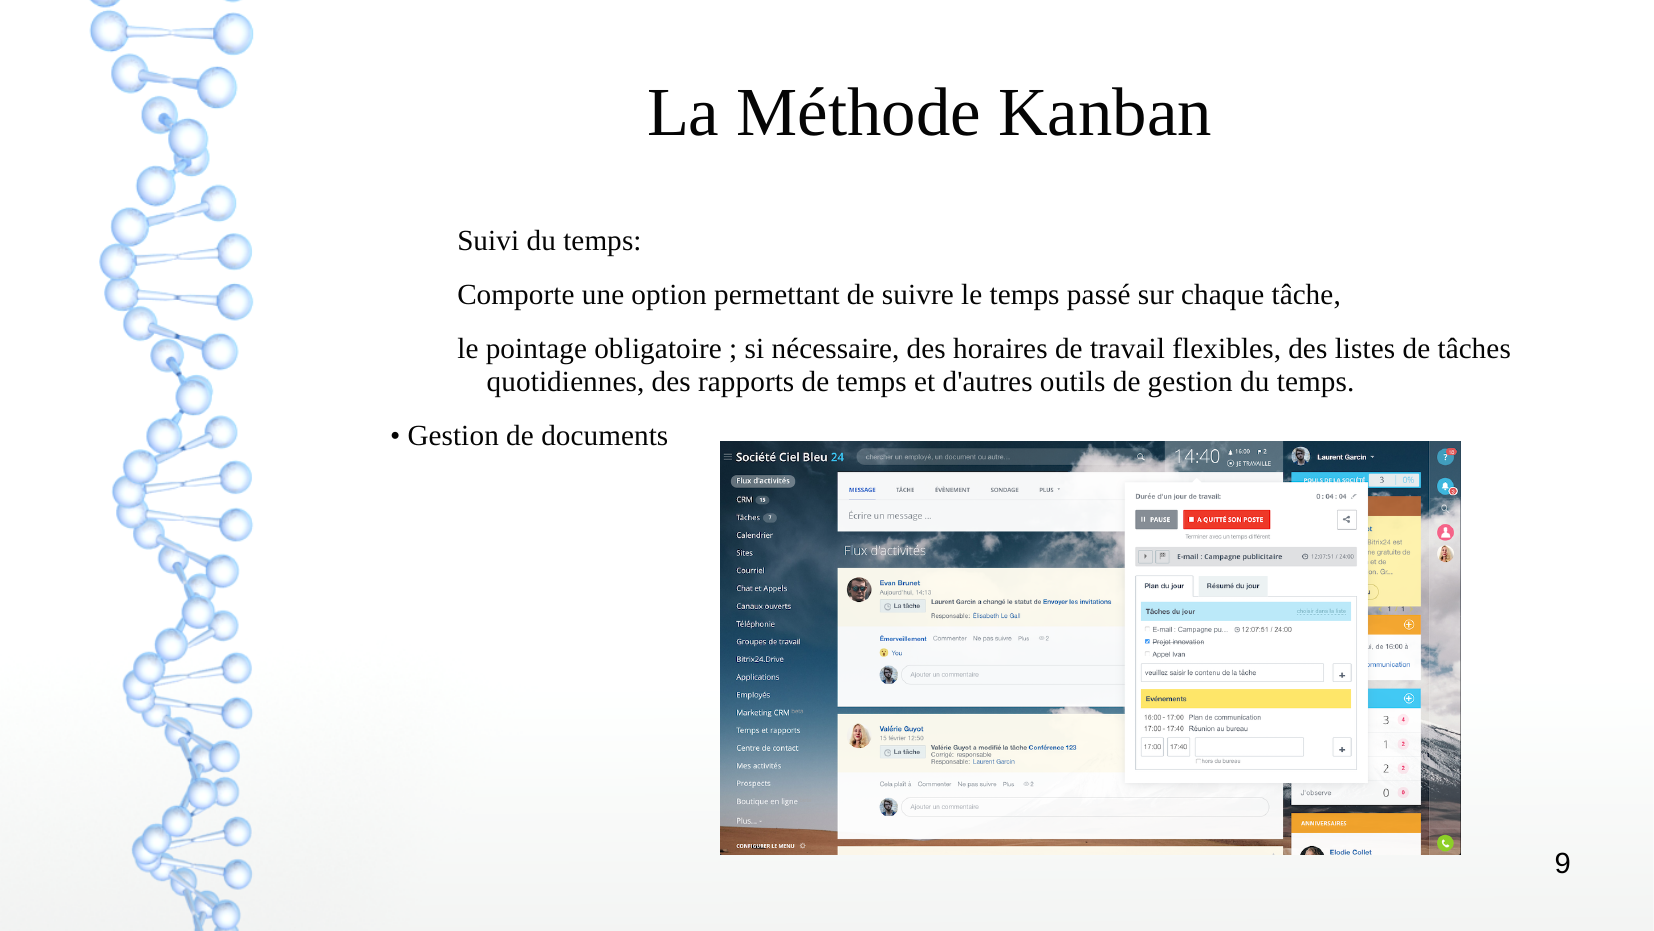

# La Méthode Kanban
Suivi du temps:
Comporte une option permettant de suivre le temps passé sur chaque tâche,
le pointage obligatoire ; si nécessaire, des horaires de travail flexibles, des listes de tâches quotidiennes, des rapports de temps et d'autres outils de gestion du temps.
 • Gestion de documents
9